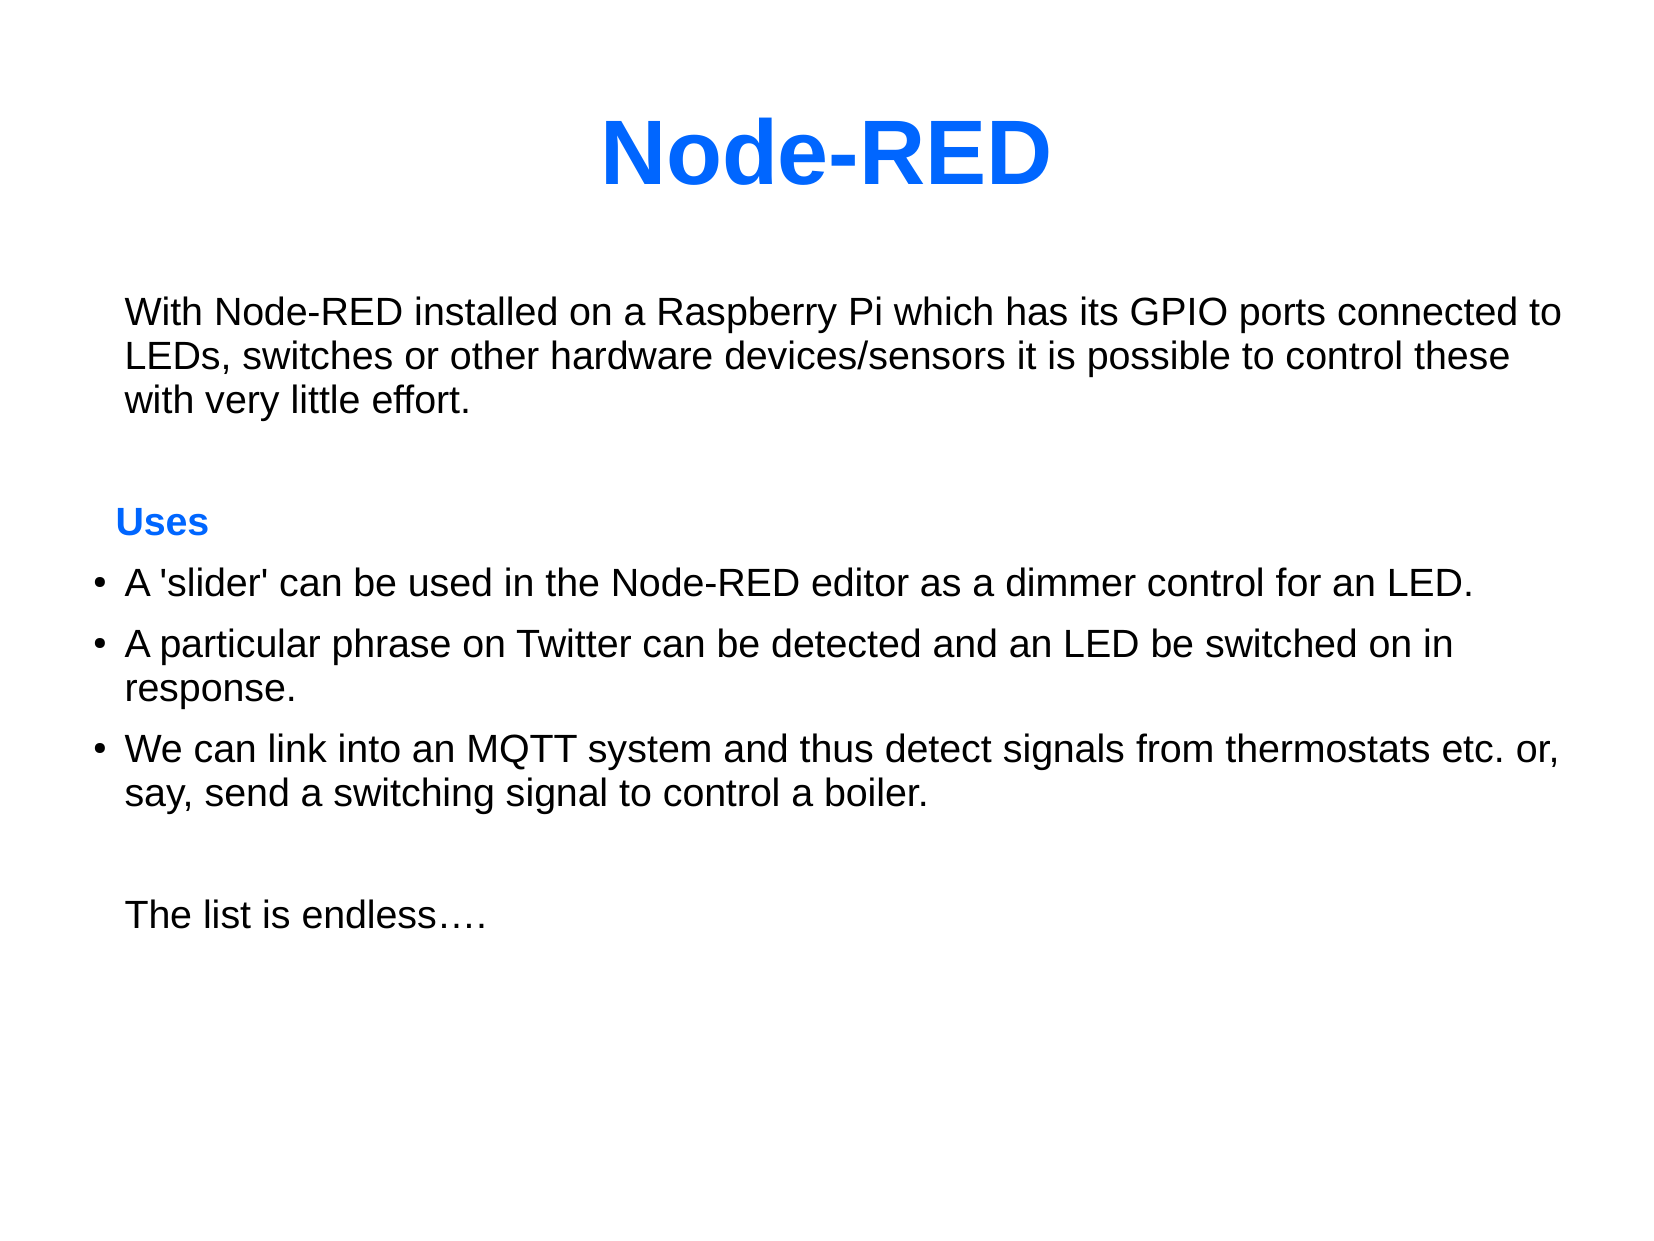

# Node-RED
With Node-RED installed on a Raspberry Pi which has its GPIO ports connected to LEDs, switches or other hardware devices/sensors it is possible to control these with very little effort.
 Uses
A 'slider' can be used in the Node-RED editor as a dimmer control for an LED.
A particular phrase on Twitter can be detected and an LED be switched on in response.
We can link into an MQTT system and thus detect signals from thermostats etc. or, say, send a switching signal to control a boiler.
The list is endless….